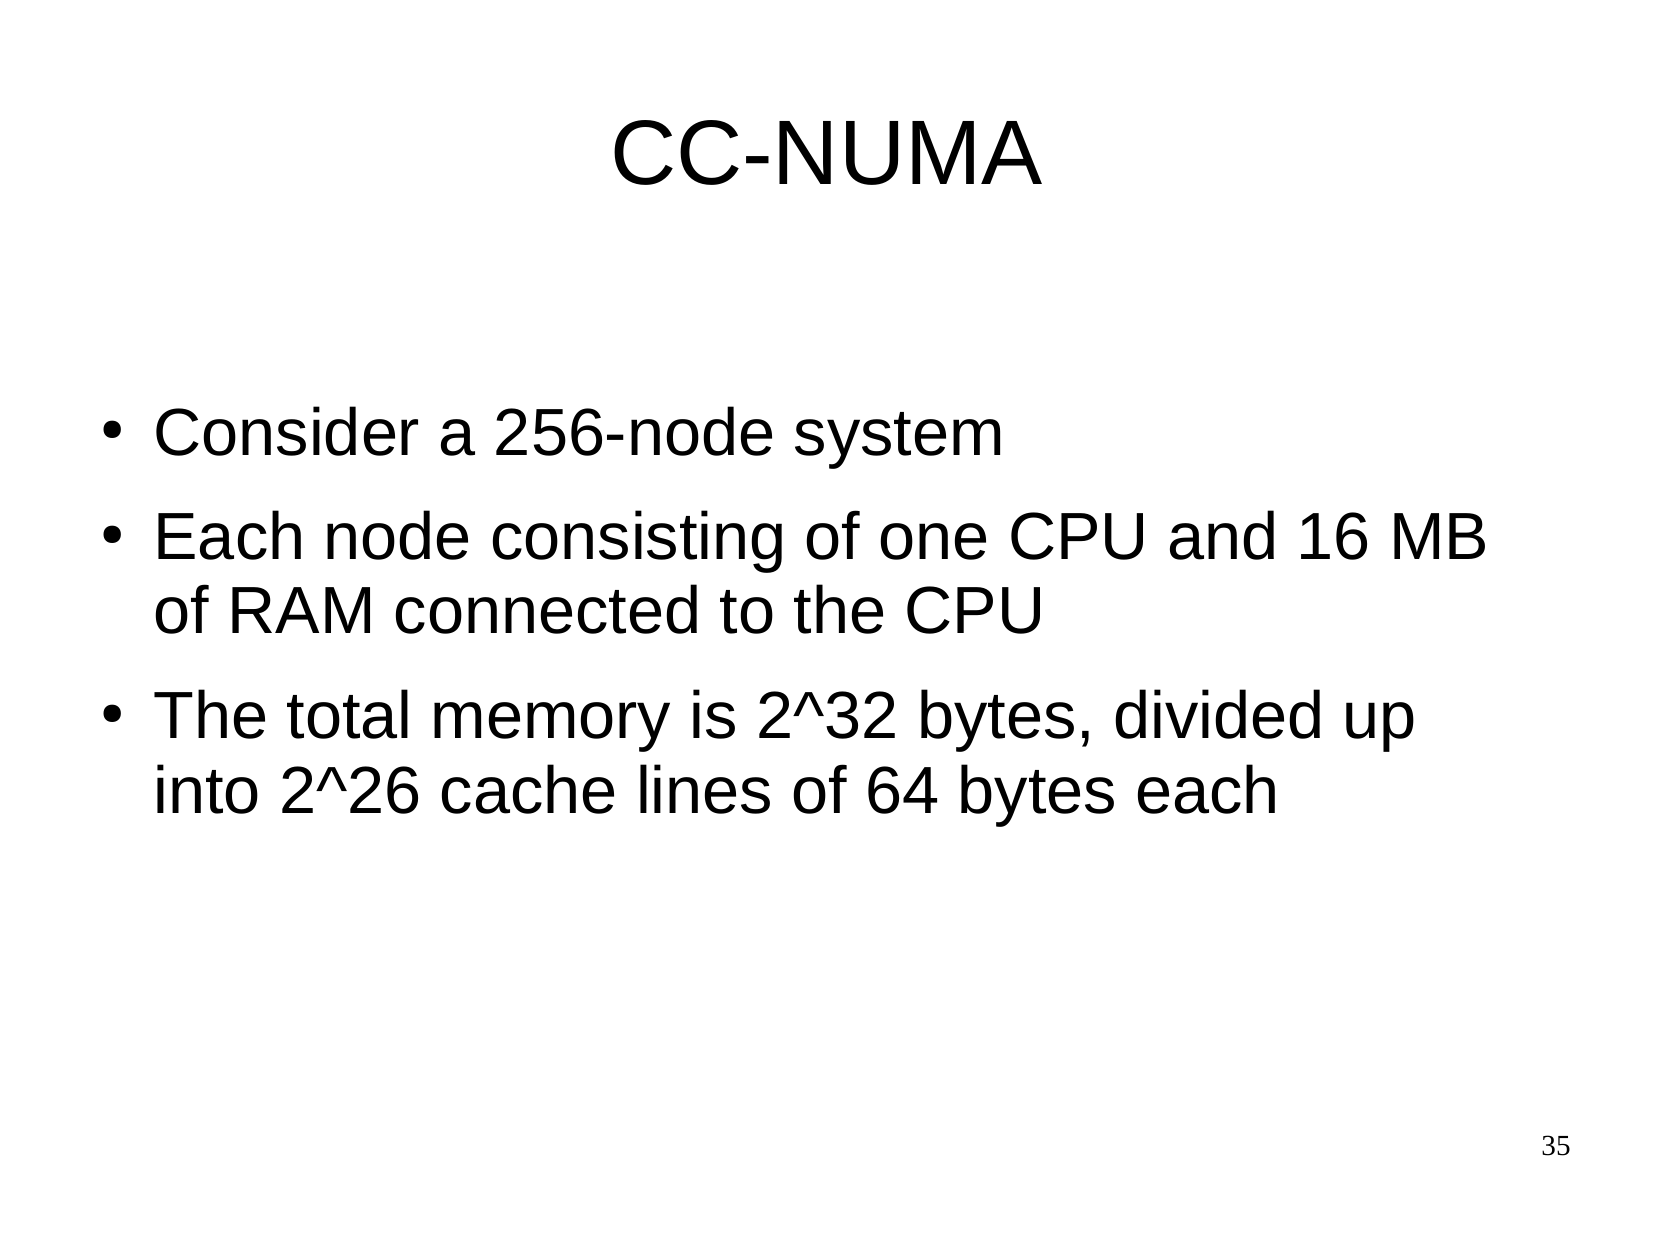

# CC-NUMA
Consider a 256-node system
Each node consisting of one CPU and 16 MB of RAM connected to the CPU
The total memory is 2^32 bytes, divided up into 2^26 cache lines of 64 bytes each
35